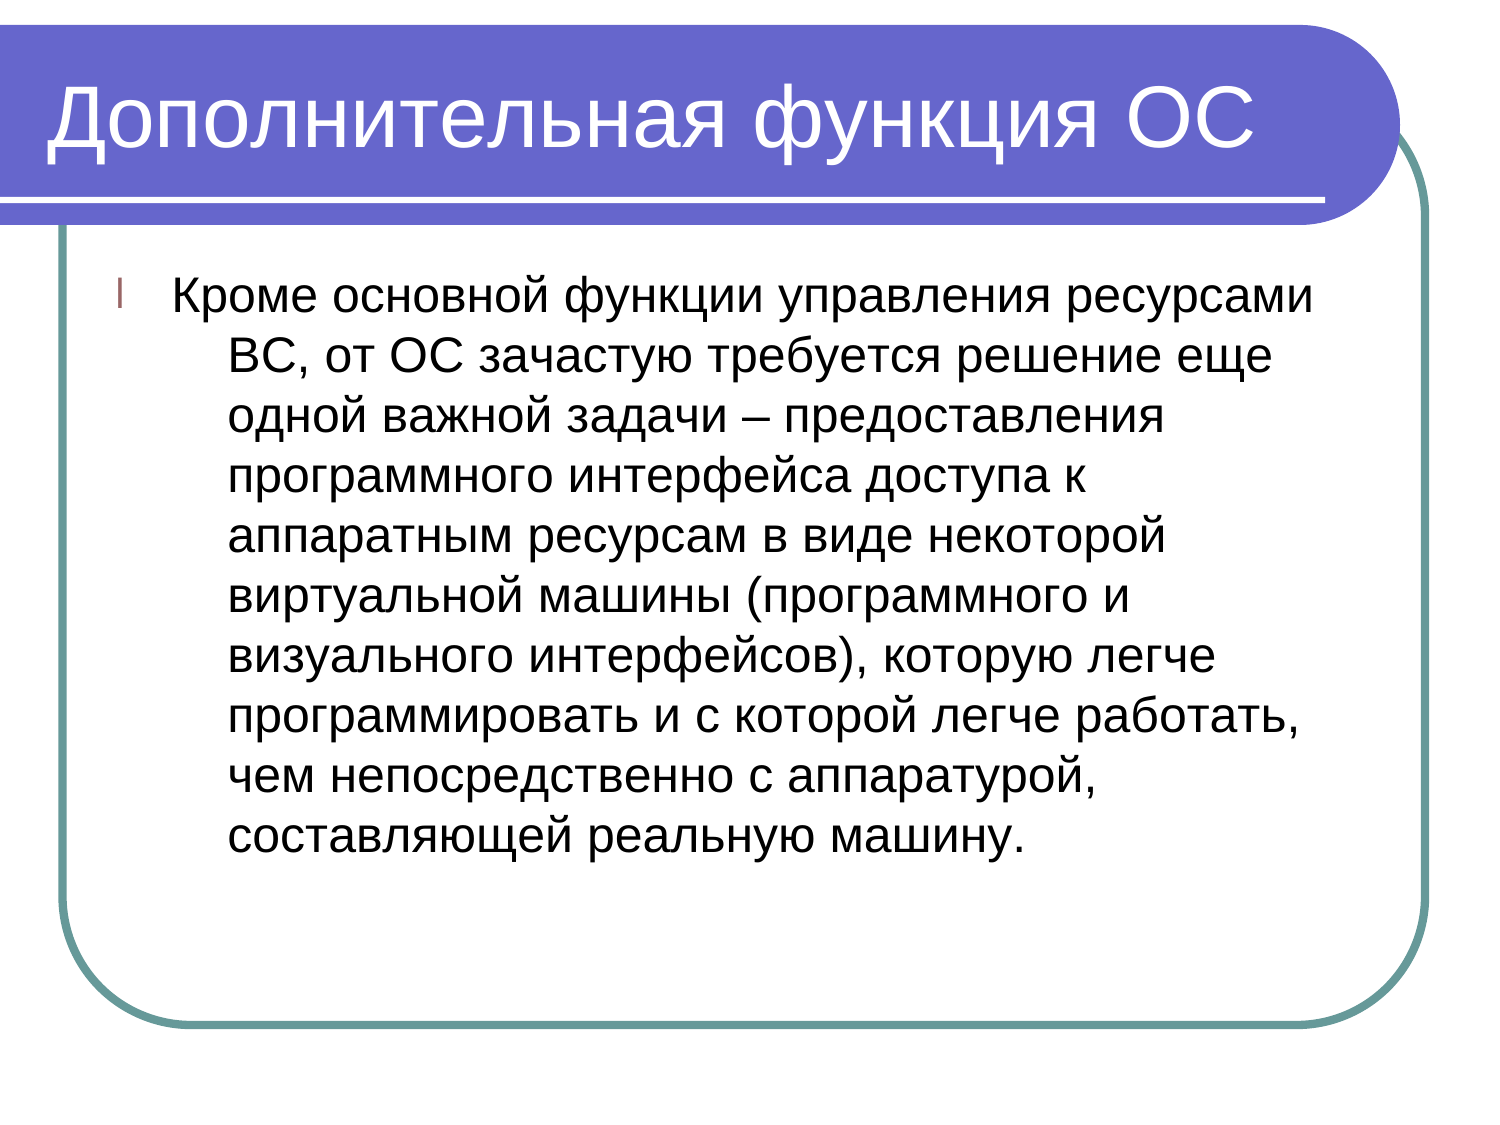

# Дополнительная функция ОС
Кроме основной функции управления ресурсами ВС, от ОС зачастую требуется решение еще одной важной задачи – предоставления программного интерфейса доступа к аппаратным ресурсам в виде некоторой виртуальной машины (программного и визуального интерфейсов), которую легче программировать и с которой легче работать, чем непосредственно с аппаратурой, составляющей реальную машину.